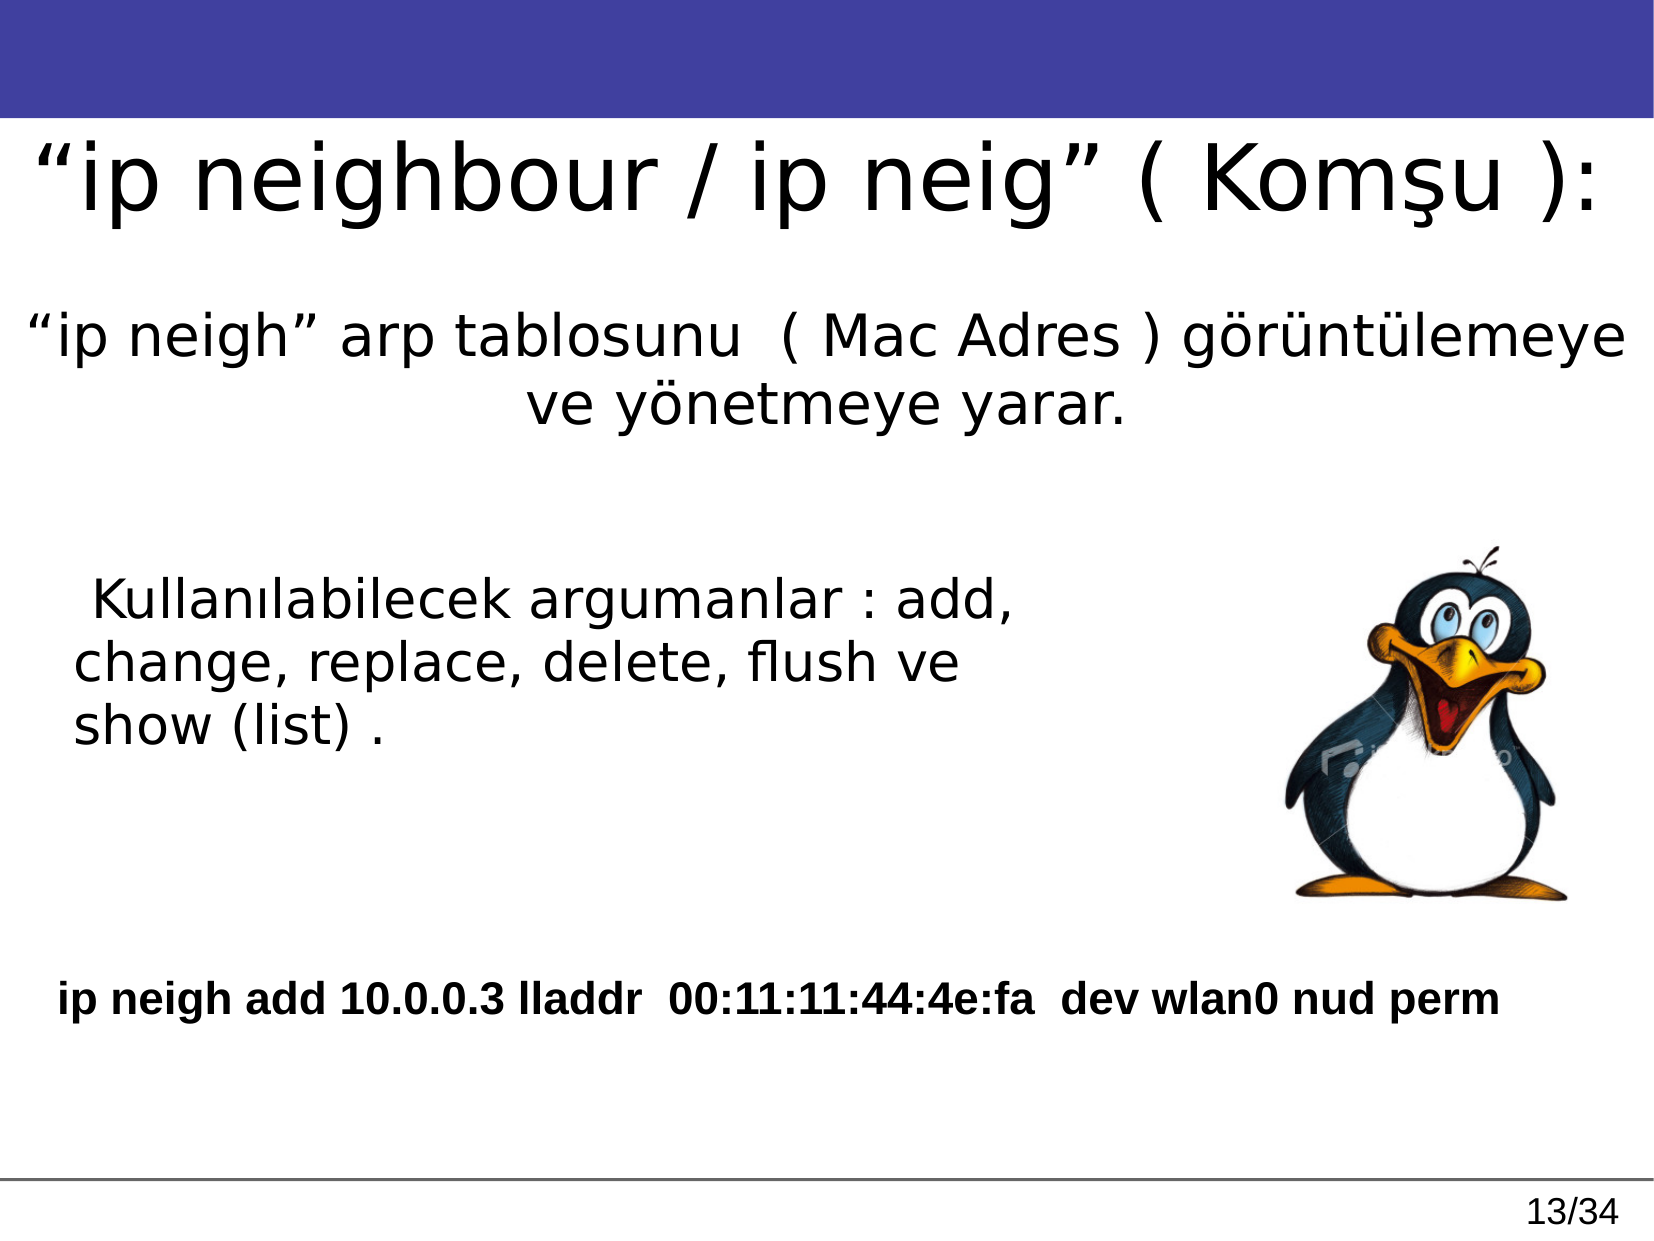

“ip neighbour / ip neig” ( Komşu ):
“ip neigh” arp tablosunu ( Mac Adres ) görüntülemeye ve yönetmeye yarar.
 Kullanılabilecek argumanlar : add, change, replace, delete, flush ve show (list) .
 ip neigh add 10.0.0.3 lladdr 00:11:11:44:4e:fa dev wlan0 nud perm